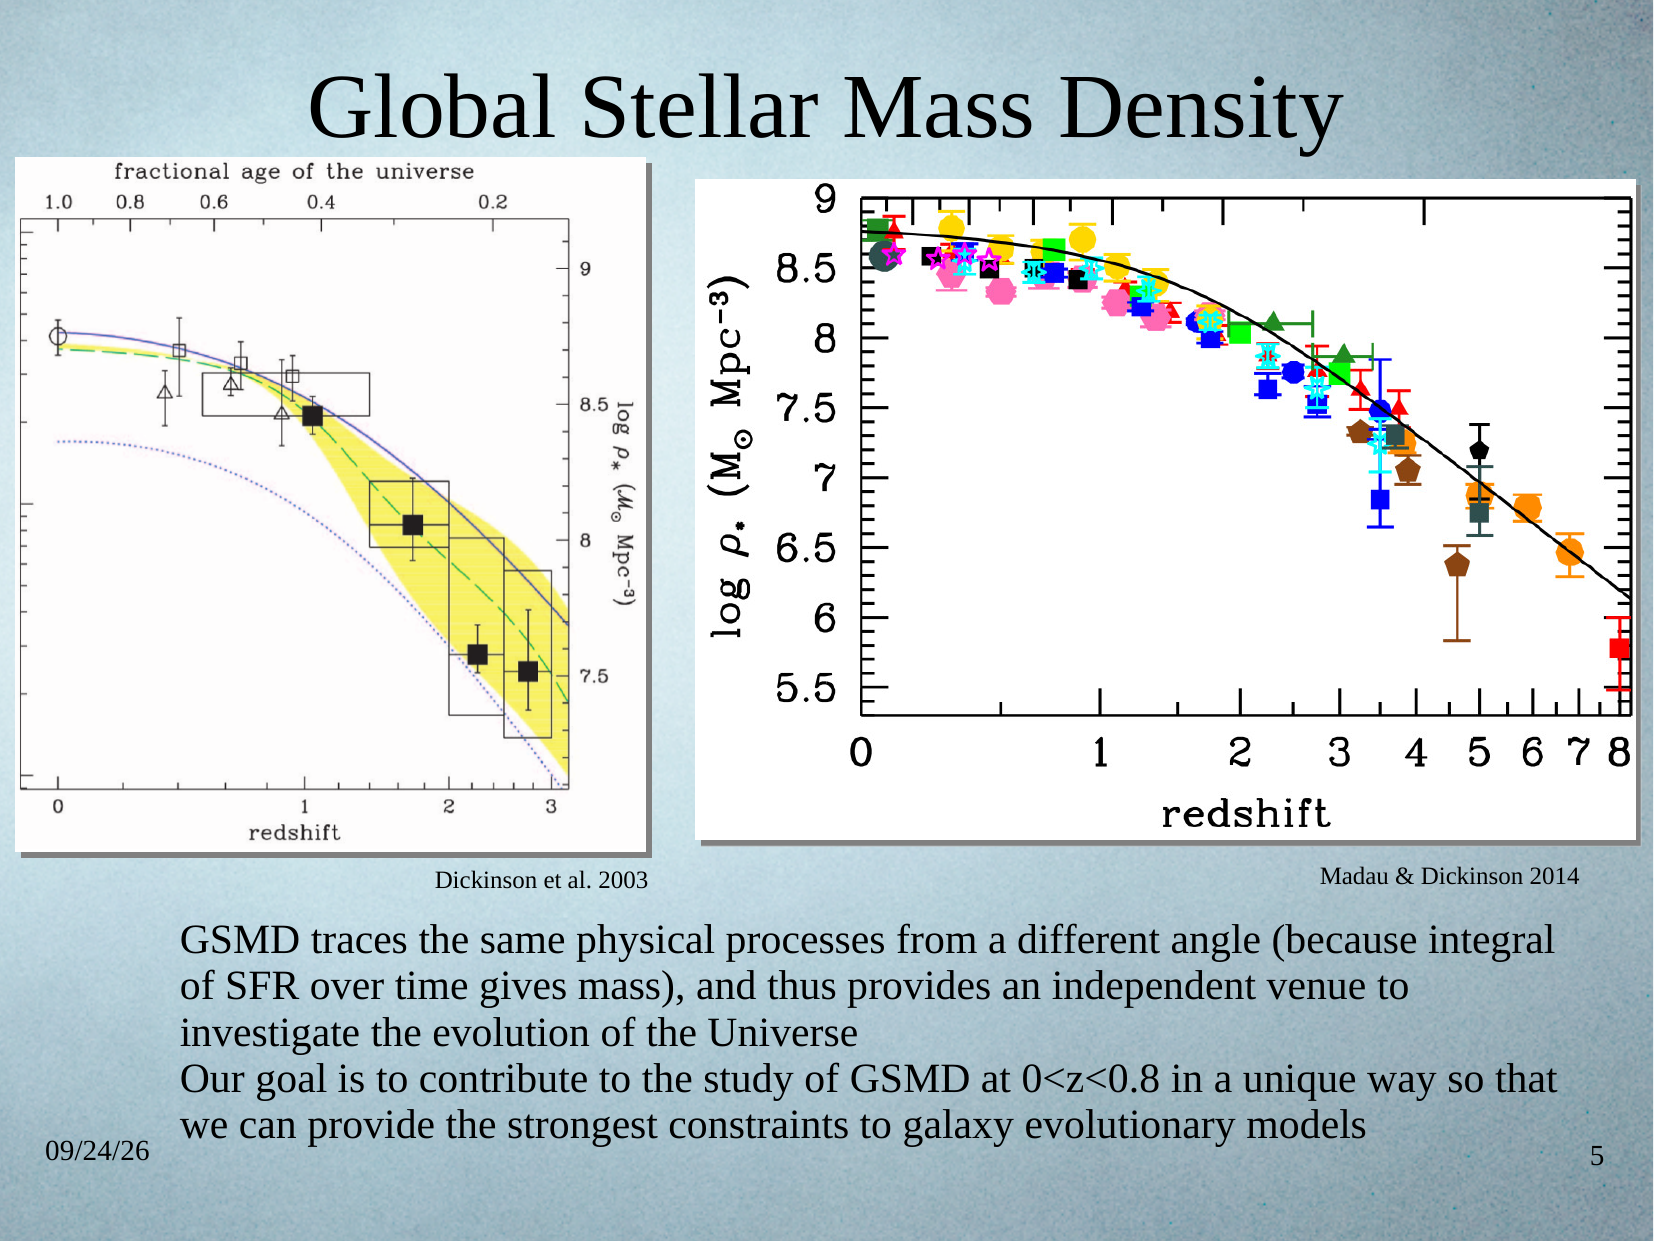

# Global Stellar Mass Density
Madau & Dickinson 2014
Dickinson et al. 2003
GSMD traces the same physical processes from a different angle (because integral of SFR over time gives mass), and thus provides an independent venue to investigate the evolution of the Universe
Our goal is to contribute to the study of GSMD at 0<z<0.8 in a unique way so that we can provide the strongest constraints to galaxy evolutionary models
5